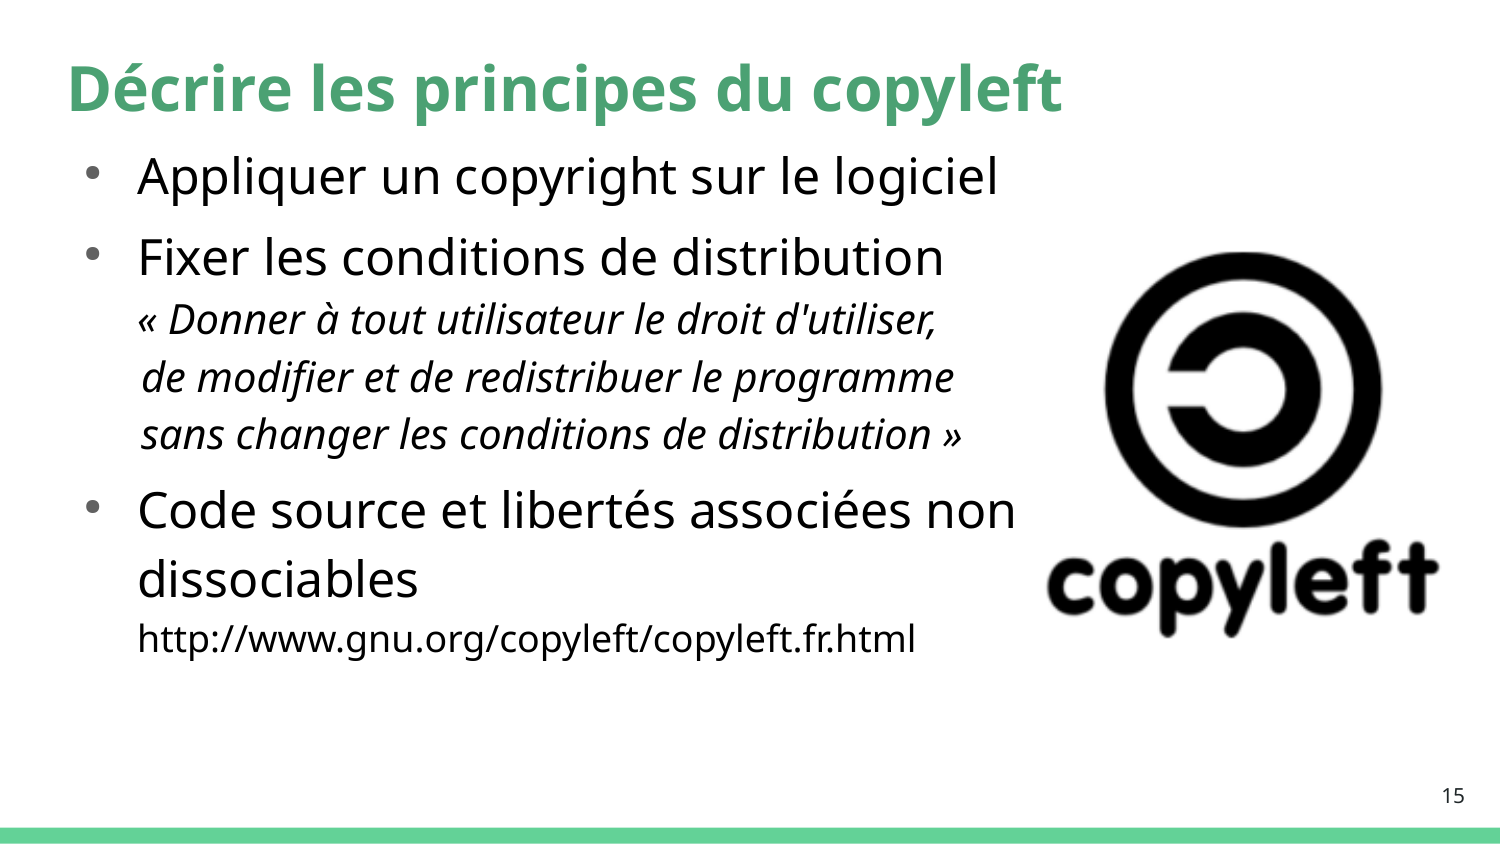

# Décrire les principes du copyleft
Appliquer un copyright sur le logiciel
Fixer les conditions de distribution
« Donner à tout utilisateur le droit d'utiliser,
 	de modifier et de redistribuer le programme
 	sans changer les conditions de distribution »
Code source et libertés associées non dissociables
http://www.gnu.org/copyleft/copyleft.fr.html